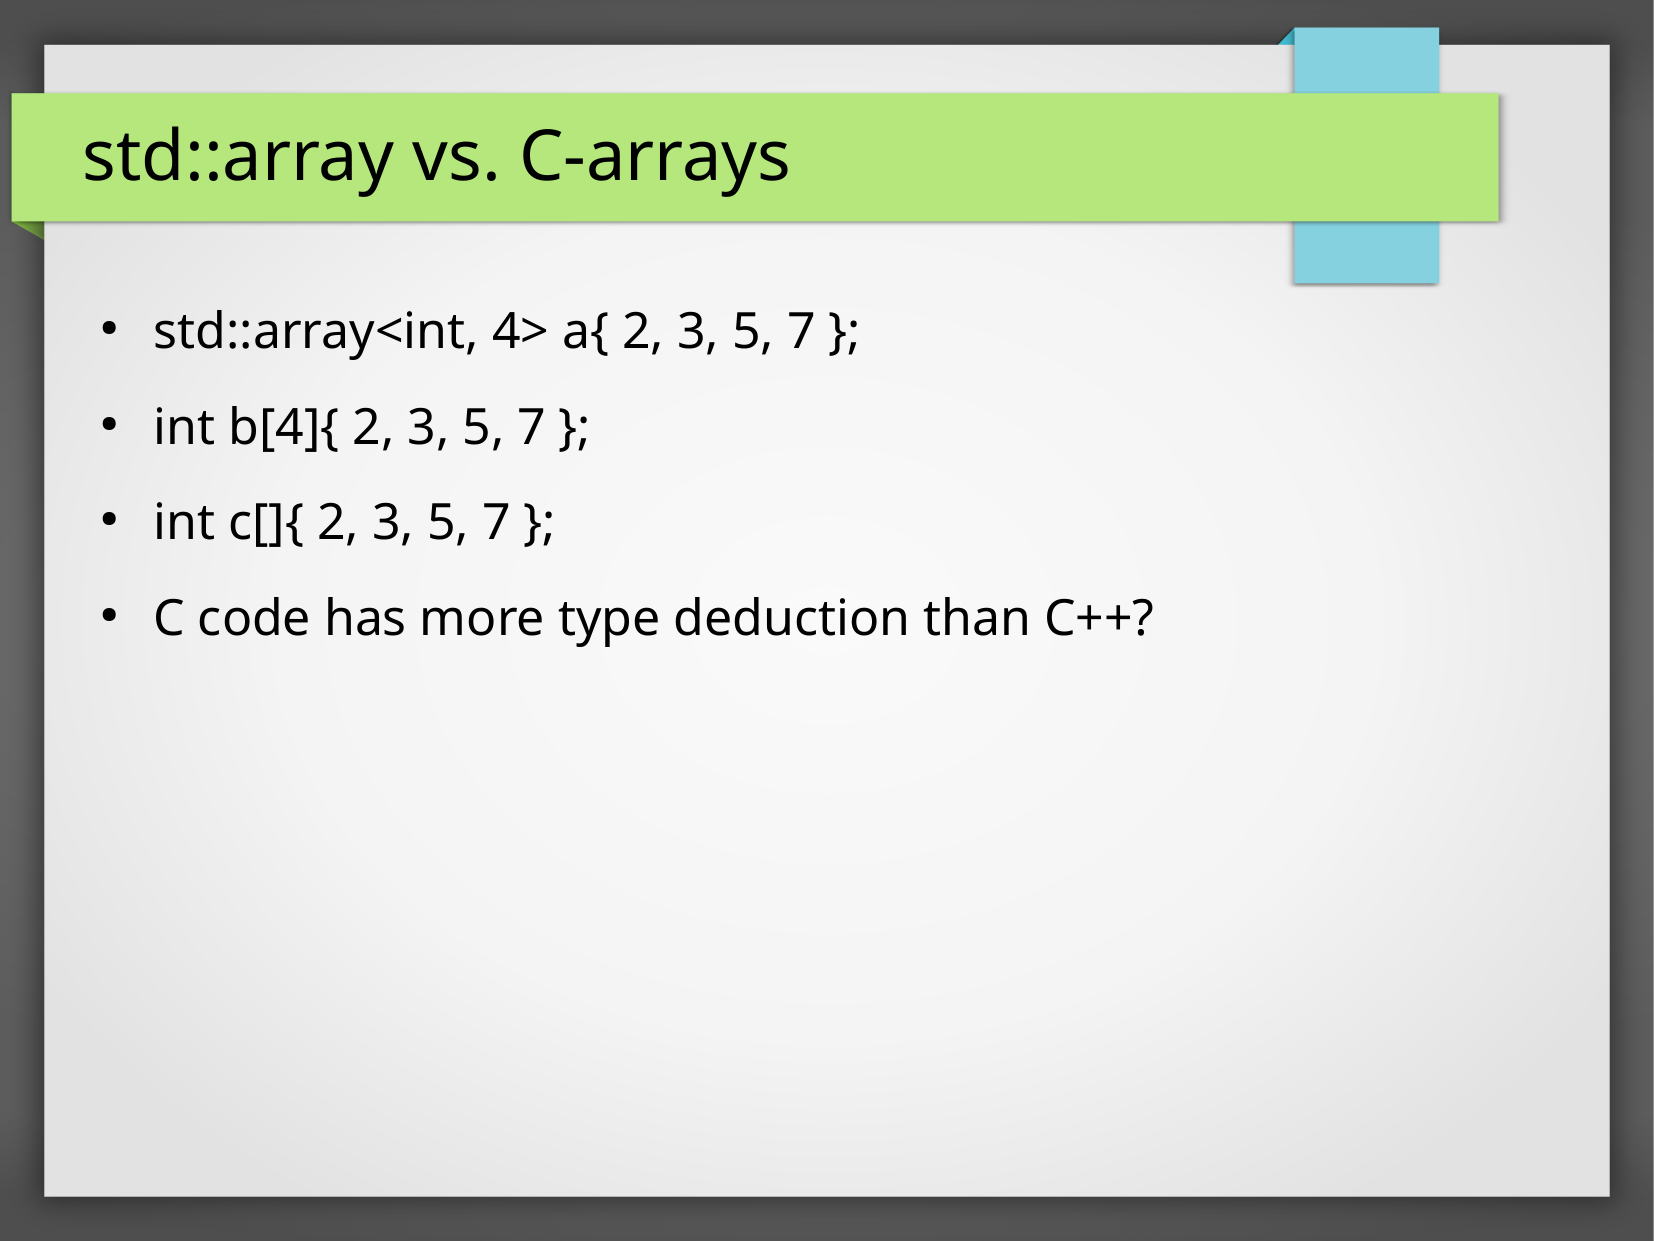

# std::array vs. C-arrays
std::array<int, 4> a{ 2, 3, 5, 7 };
int b[4]{ 2, 3, 5, 7 };
int c[]{ 2, 3, 5, 7 };
C code has more type deduction than C++?